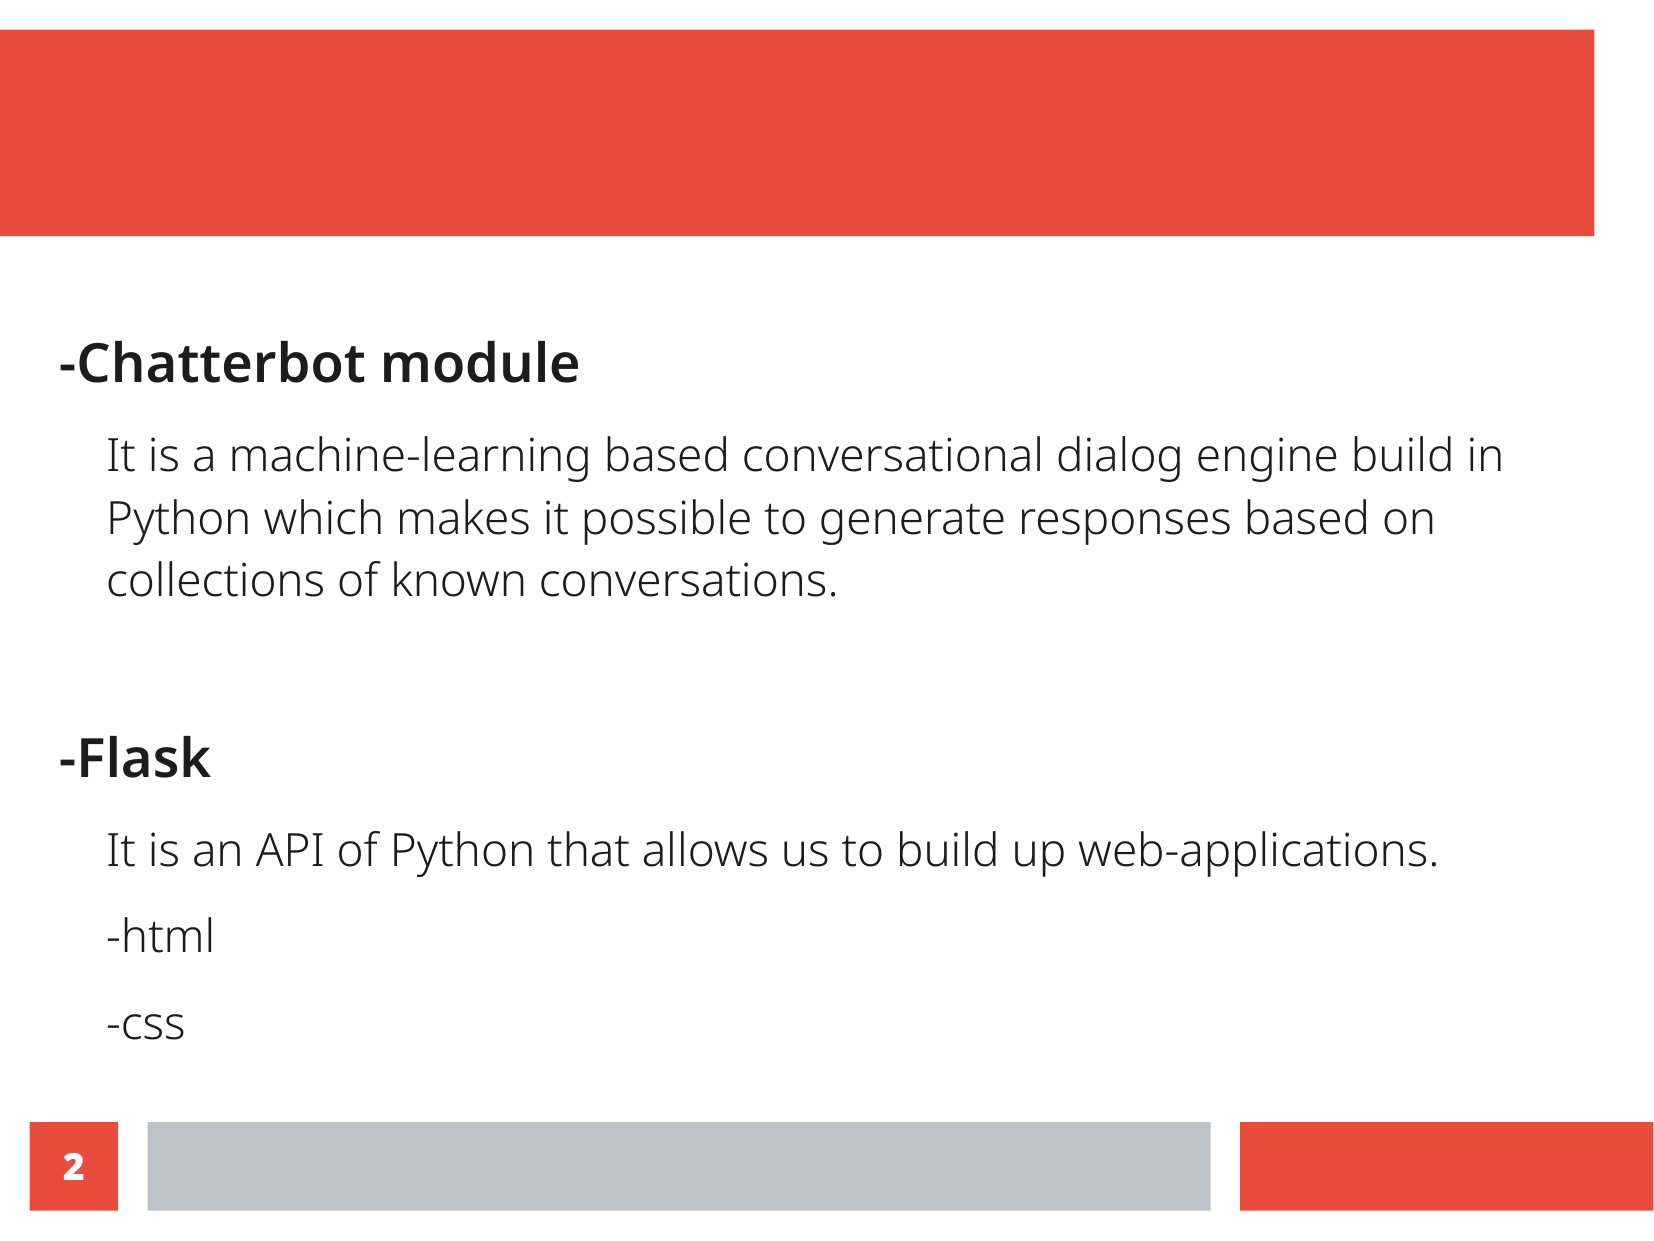

# -Chatterbot module
It is a machine-learning based conversational dialog engine build in Python which makes it possible to generate responses based on collections of known conversations.
-Flask
It is an API of Python that allows us to build up web-applications.
-html
-css
2